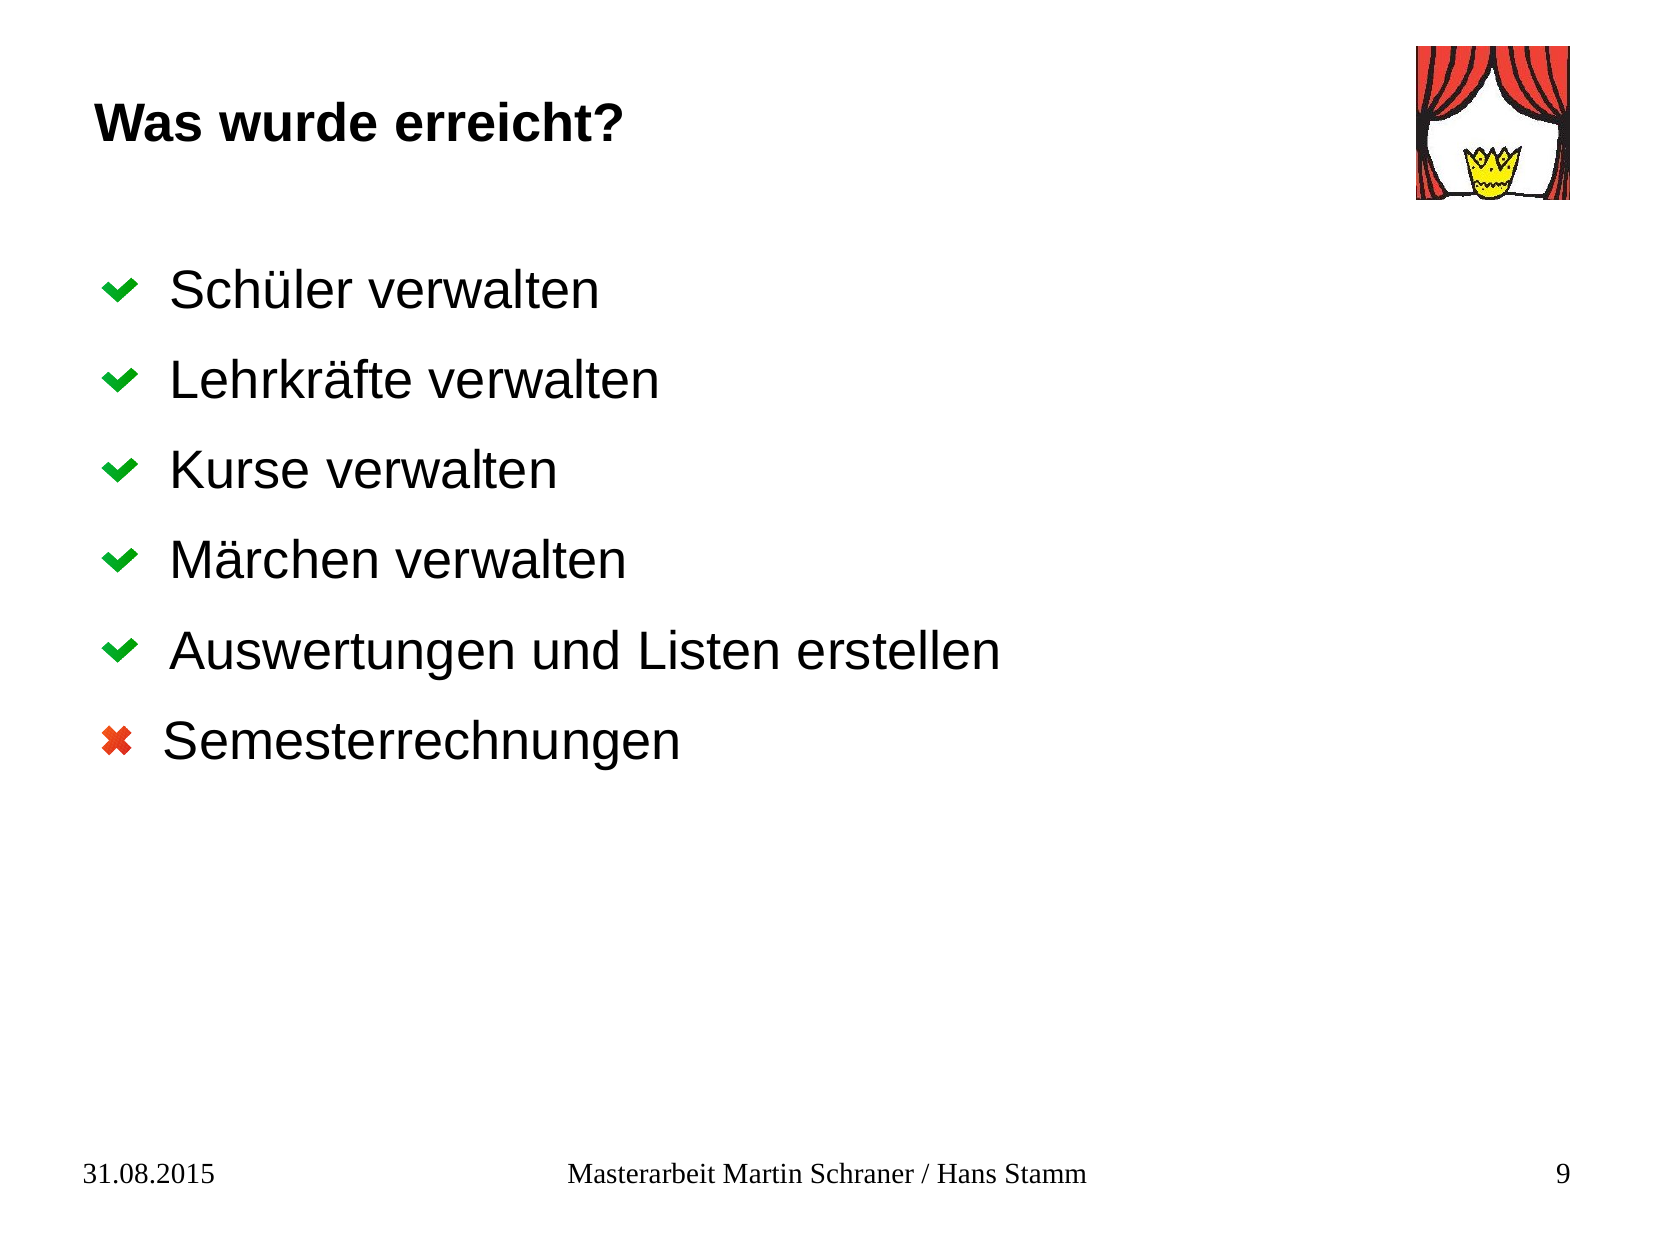

# Was wurde erreicht?
 Schüler verwalten
 Lehrkräfte verwalten
 Kurse verwalten
 Märchen verwalten
 Auswertungen und Listen erstellen
 Semesterrechnungen
31.08.2015
9